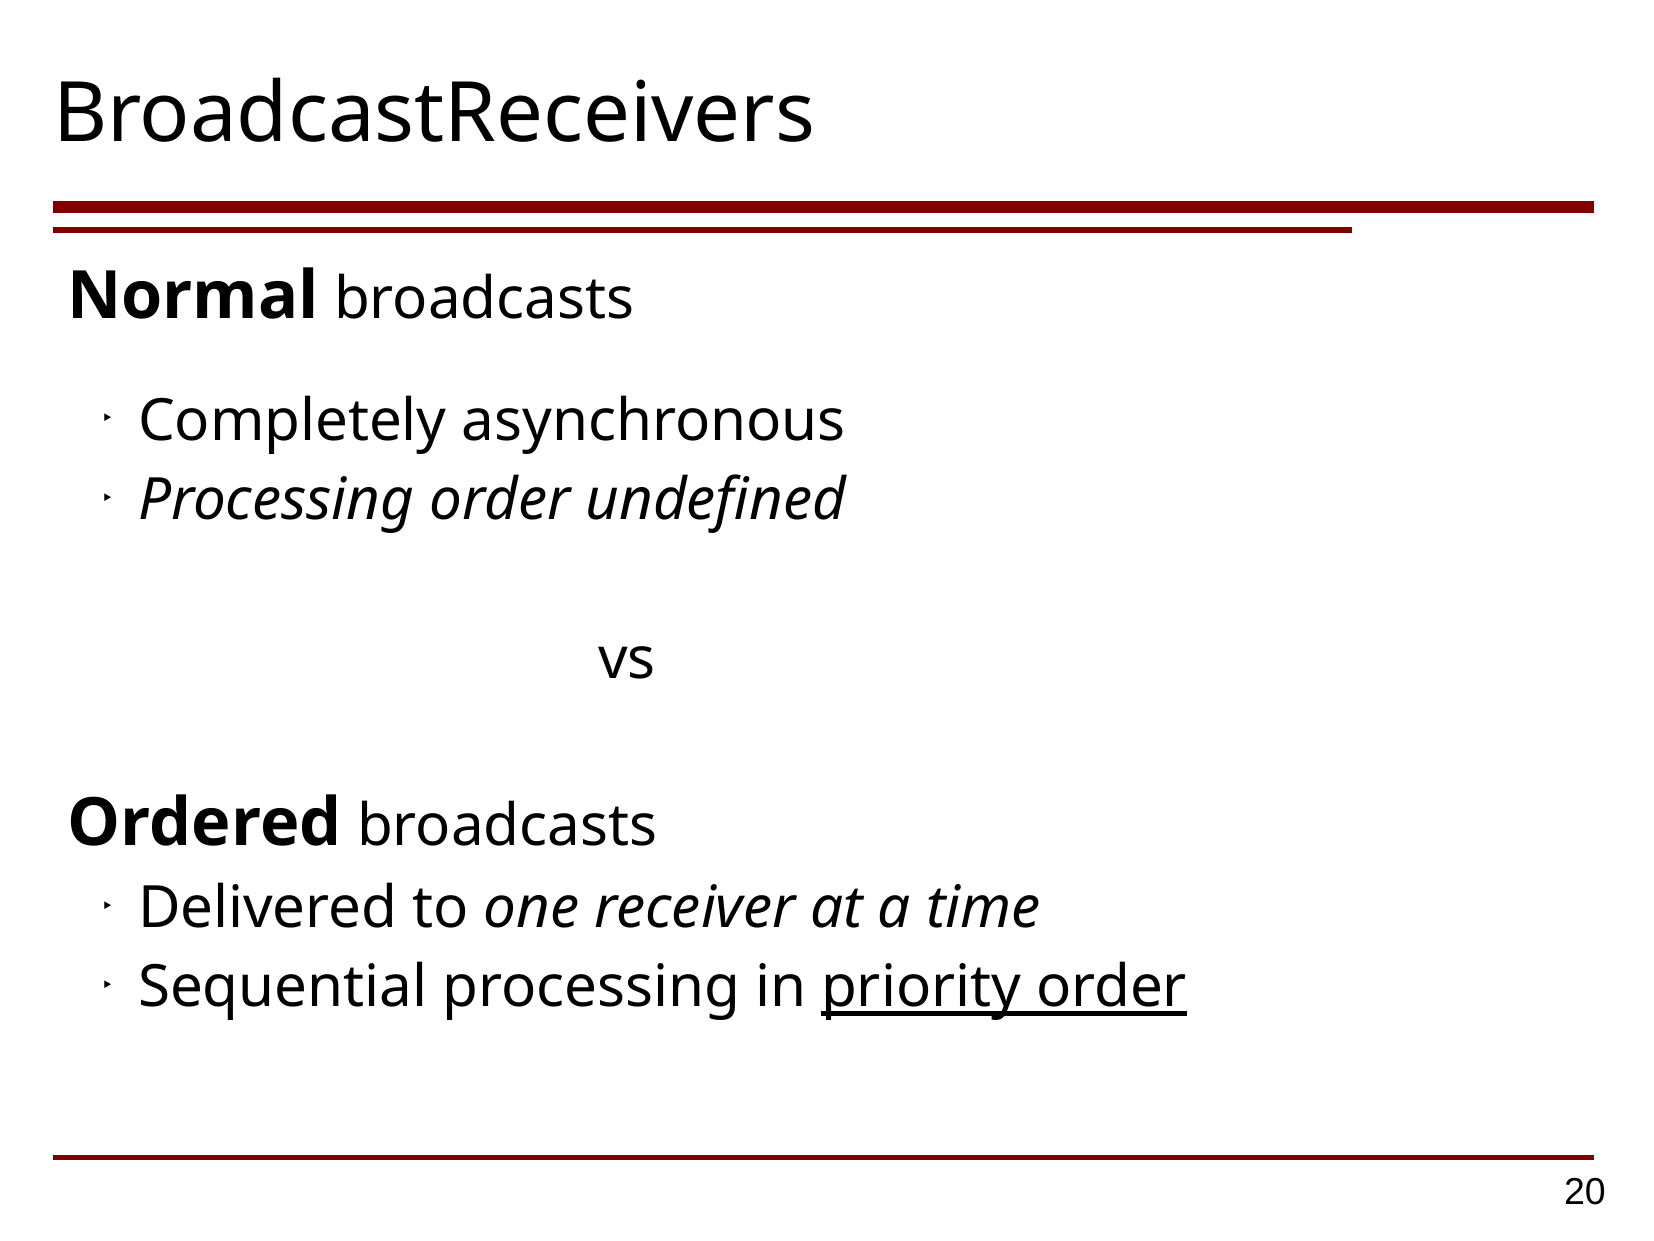

# BroadcastReceivers
Normal broadcasts
Completely asynchronous
Processing order undefined
vs
Ordered broadcasts
Delivered to one receiver at a time
Sequential processing in priority order